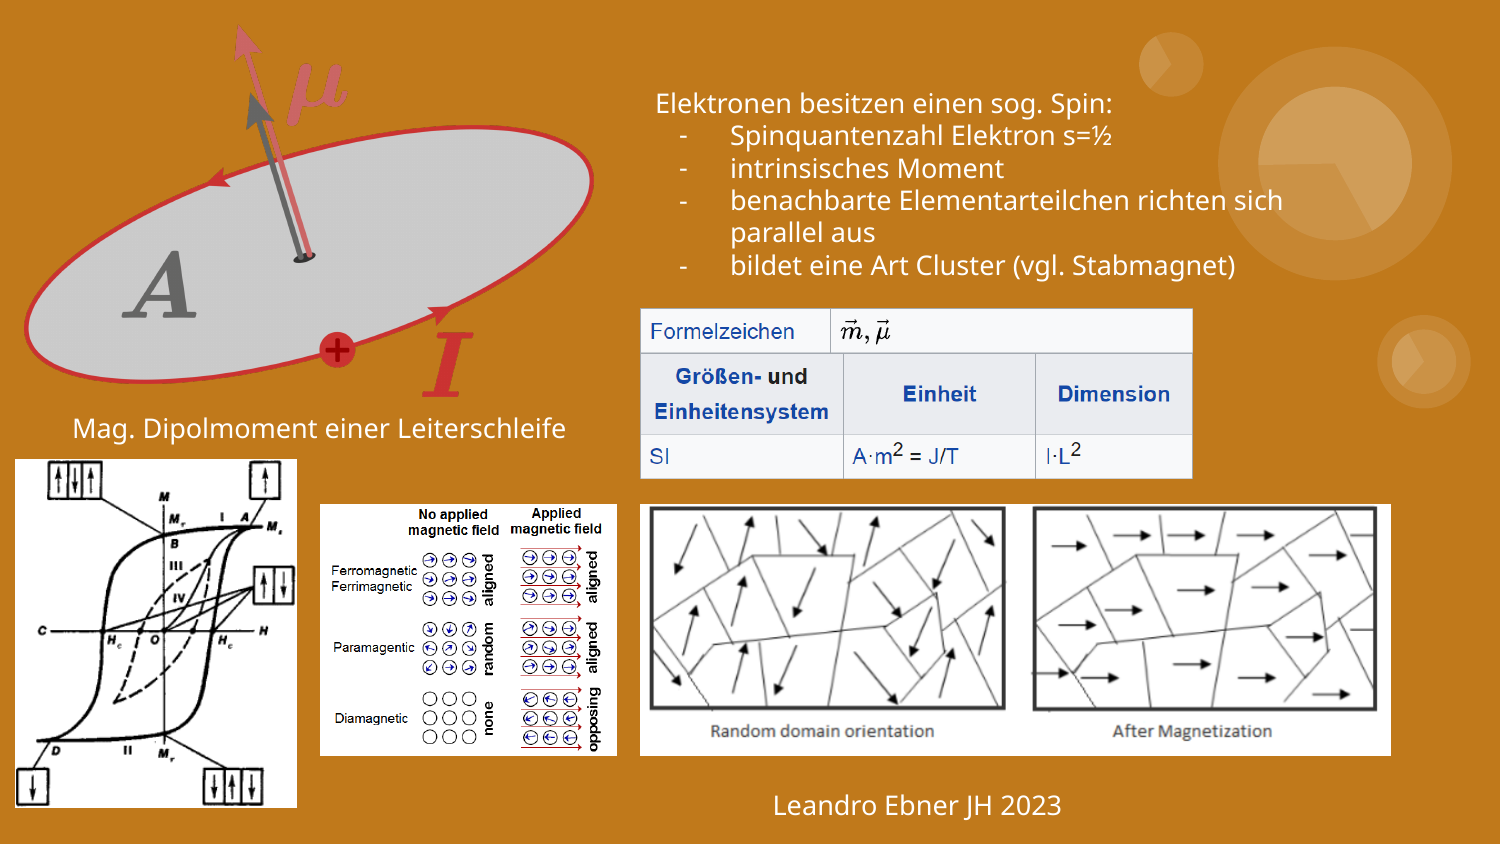

Elektronen besitzen einen sog. Spin:
Spinquantenzahl Elektron s=½
intrinsisches Moment
benachbarte Elementarteilchen richten sich parallel aus
bildet eine Art Cluster (vgl. Stabmagnet)
Mag. Dipolmoment einer Leiterschleife